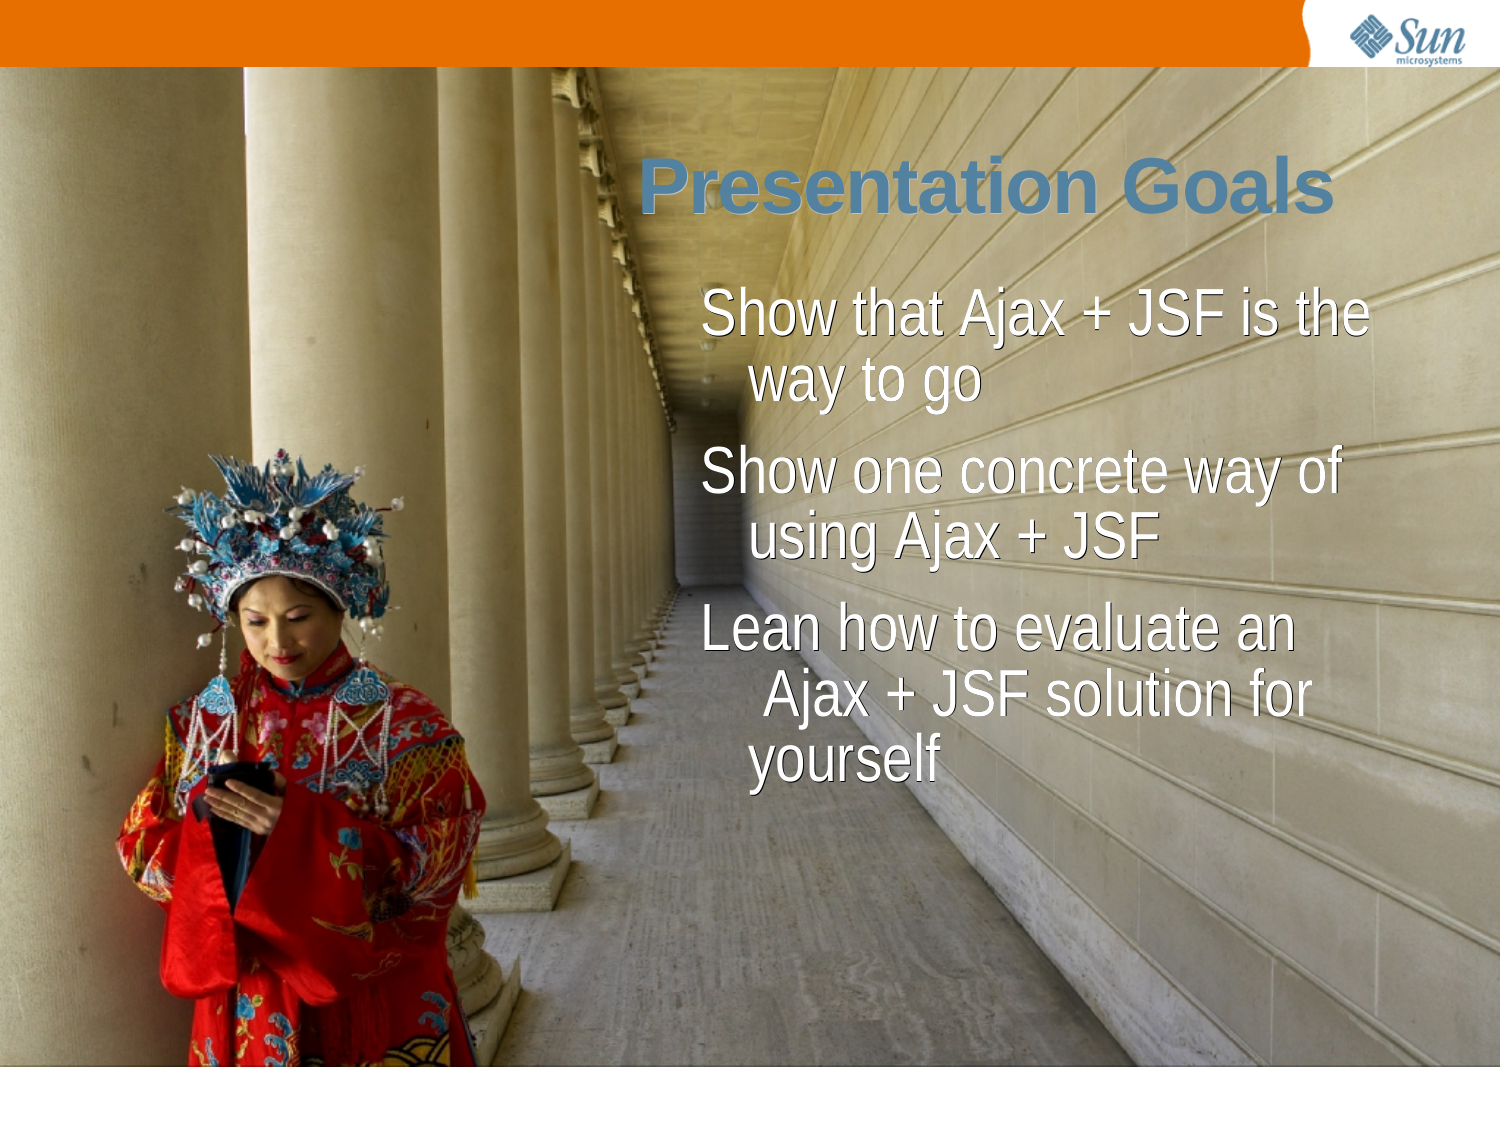

# Presentation Goals
Show that Ajax + JSF is the way to go
Show one concrete way of using Ajax + JSF
Lean how to evaluate an
 Ajax + JSF solution for yourself
2